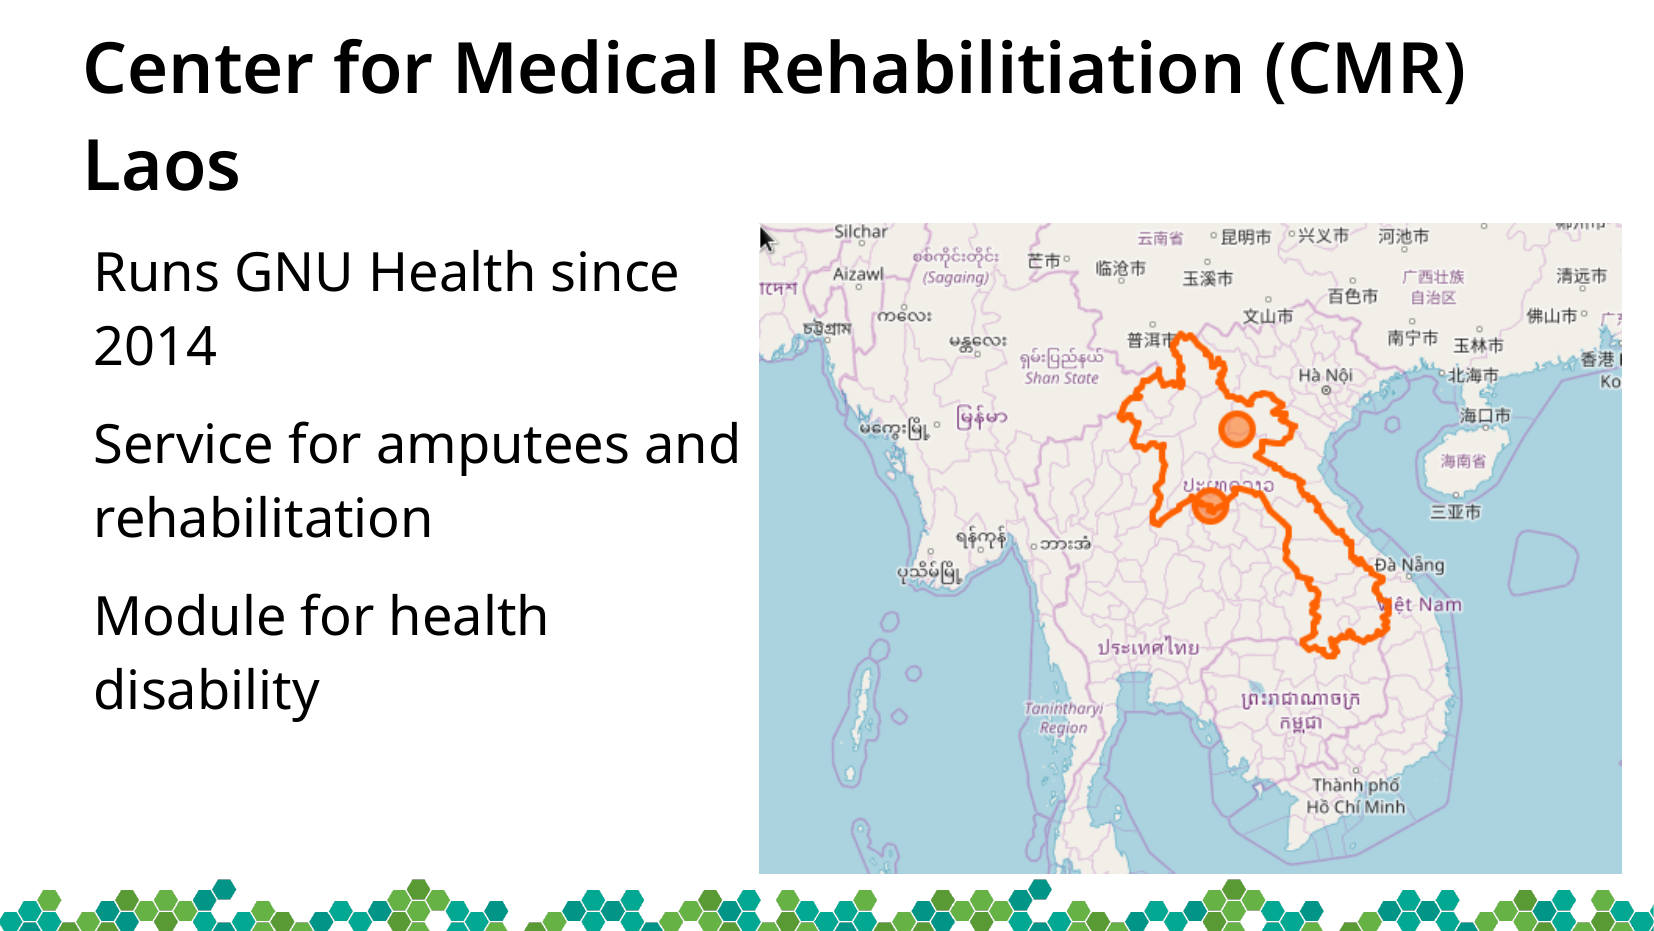

# Center for Medical Rehabilitiation (CMR) Laos
Runs GNU Health since 2014
Service for amputees and rehabilitation
Module for health disability